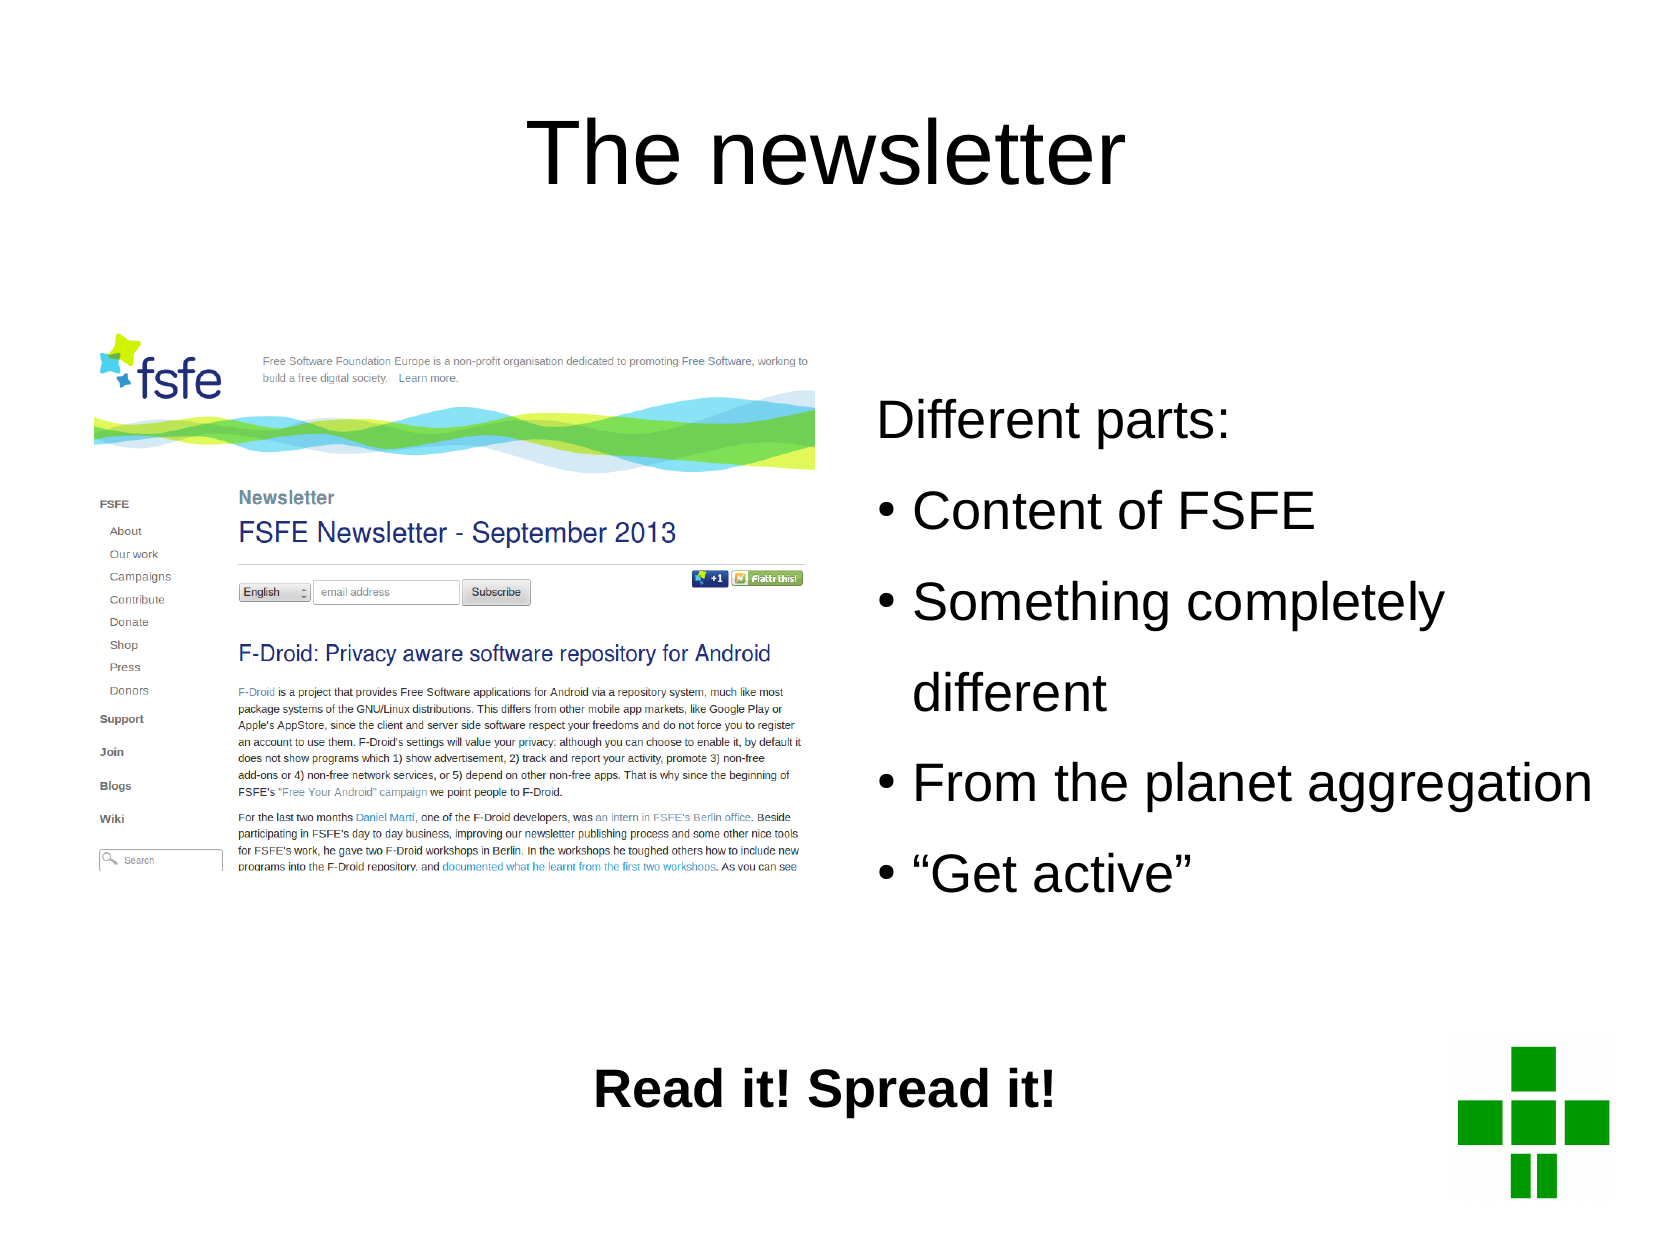

# The newsletter
Different parts:
Content of FSFE
Something completely different
From the planet aggregation
“Get active”
Read it! Spread it!